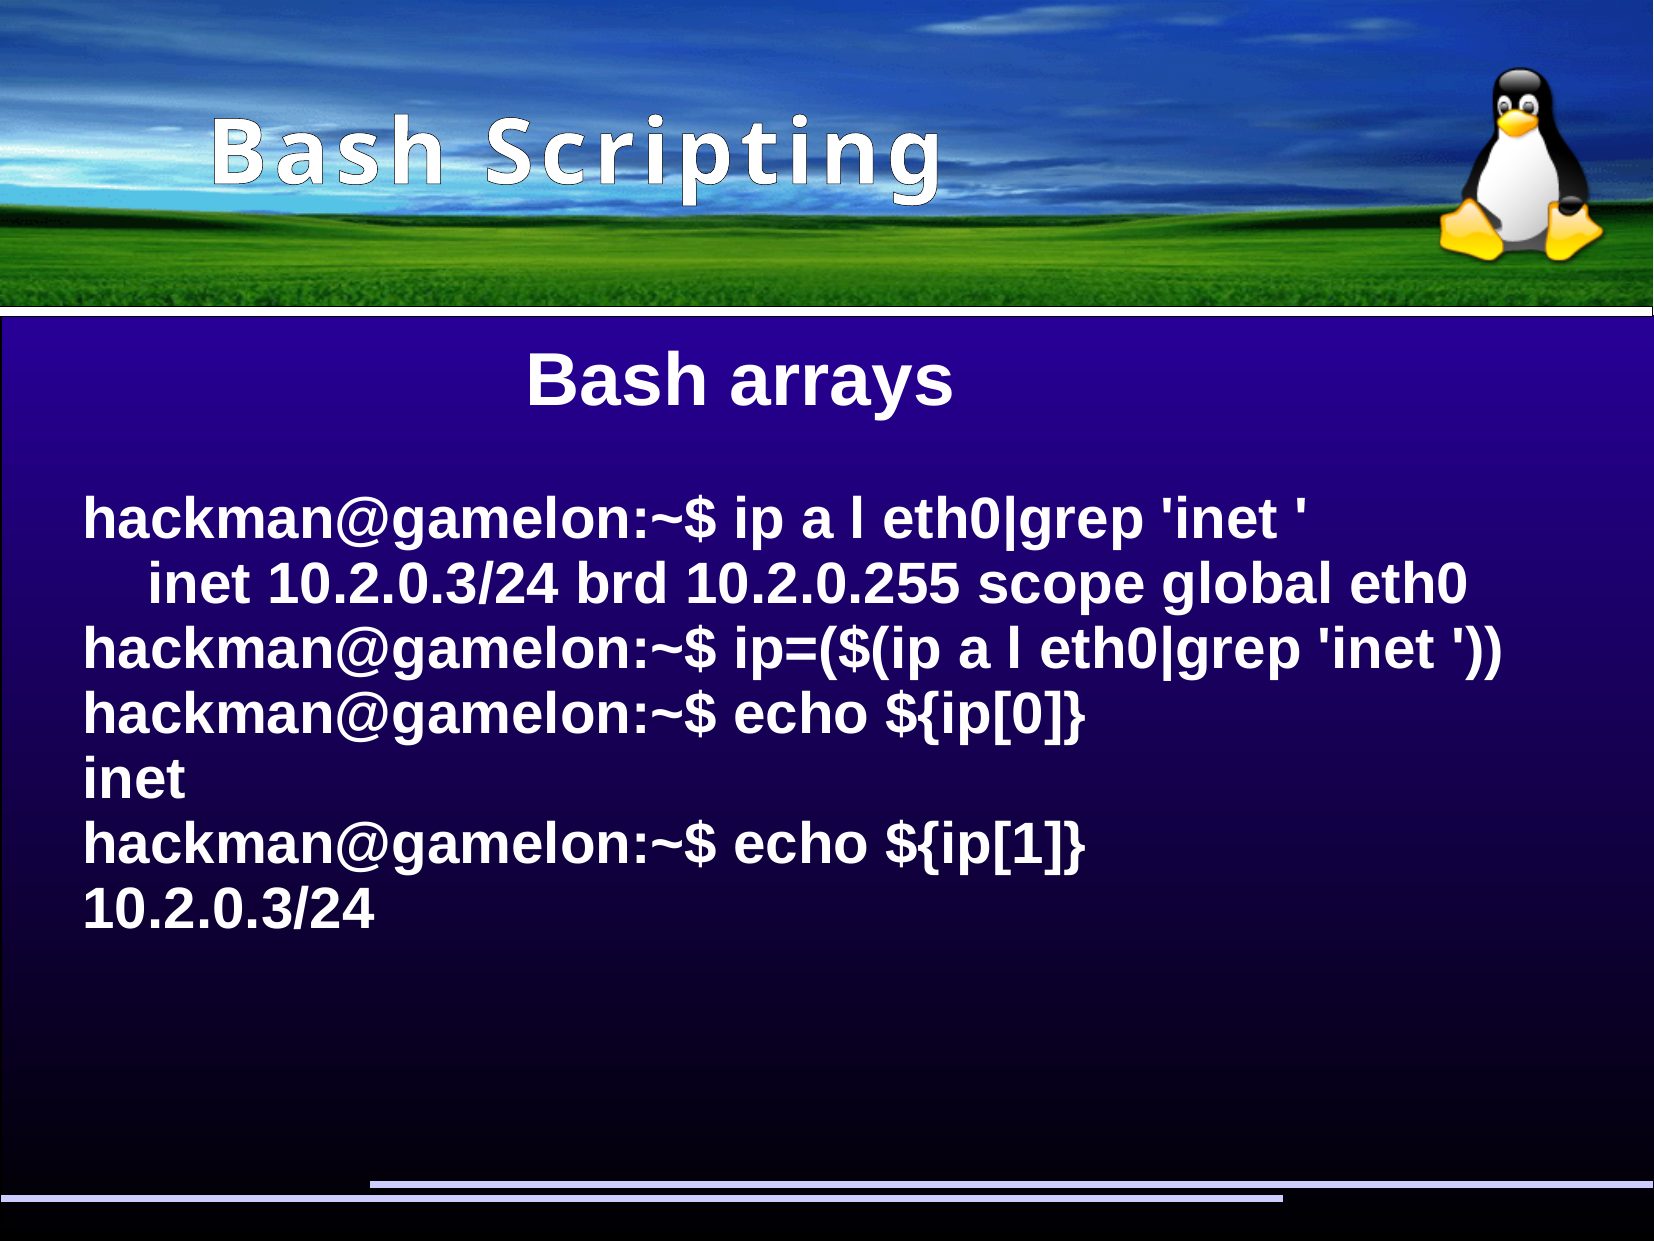

# Bash Scripting
							Bash arrays
	hackman@gamelon:~$ ip a l eth0|grep 'inet '
	 inet 10.2.0.3/24 brd 10.2.0.255 scope global eth0
	hackman@gamelon:~$ ip=($(ip a l eth0|grep 'inet '))
	hackman@gamelon:~$ echo ${ip[0]}
	inet
	hackman@gamelon:~$ echo ${ip[1]}
	10.2.0.3/24